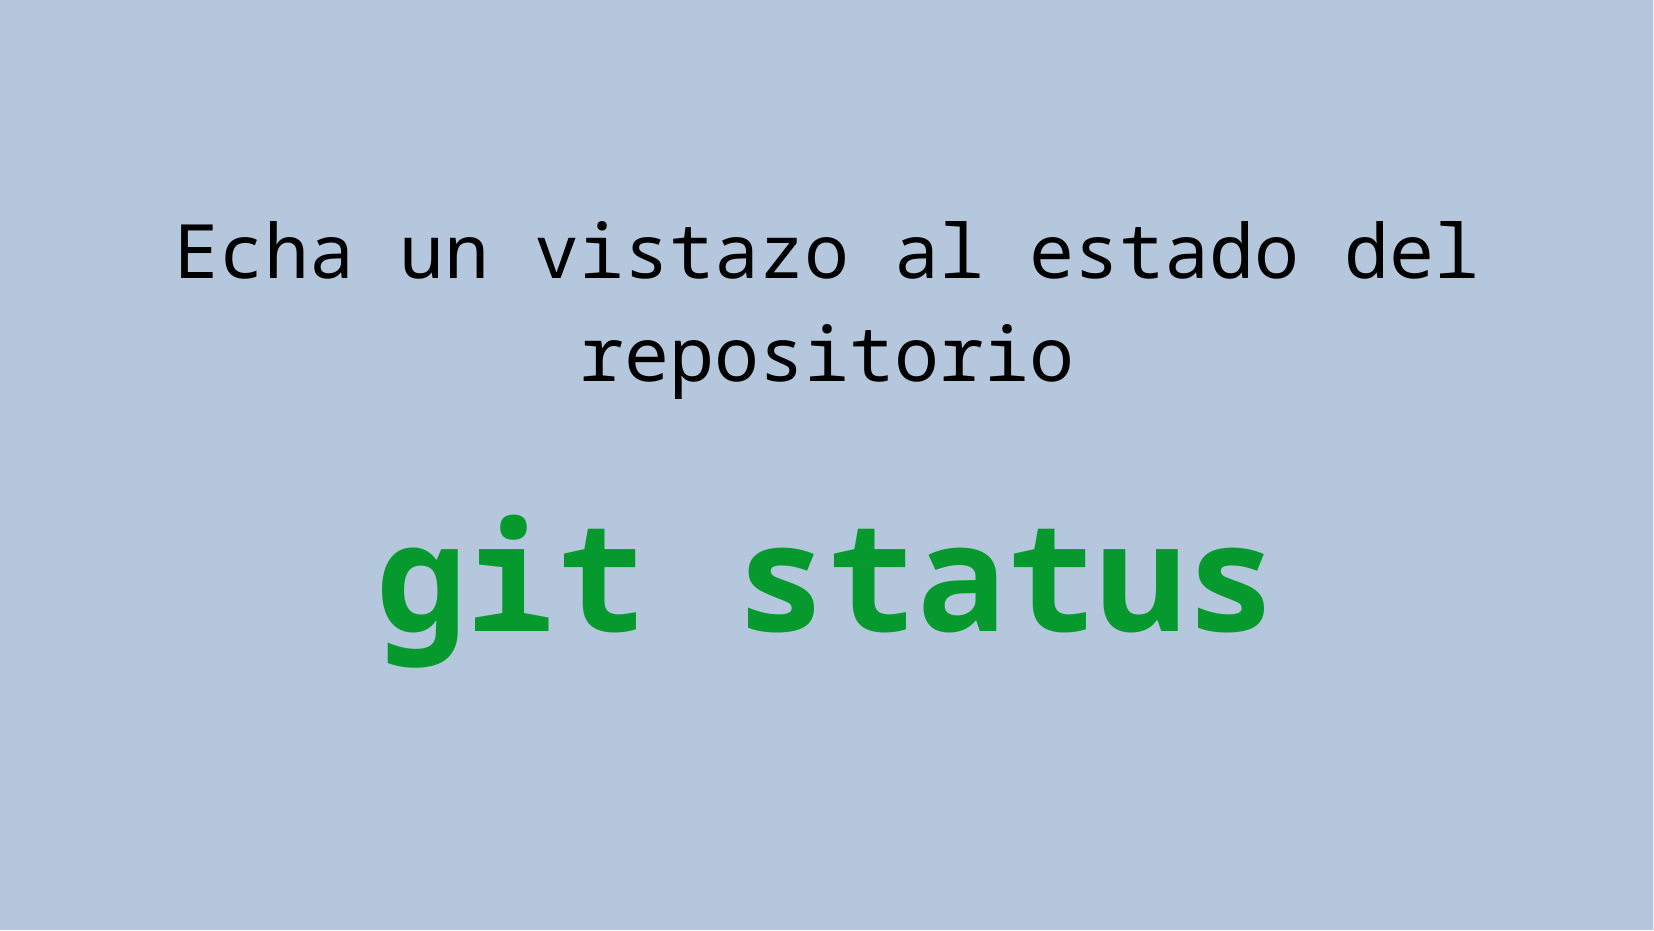

# Echa un vistazo al estado del repositorio
git status